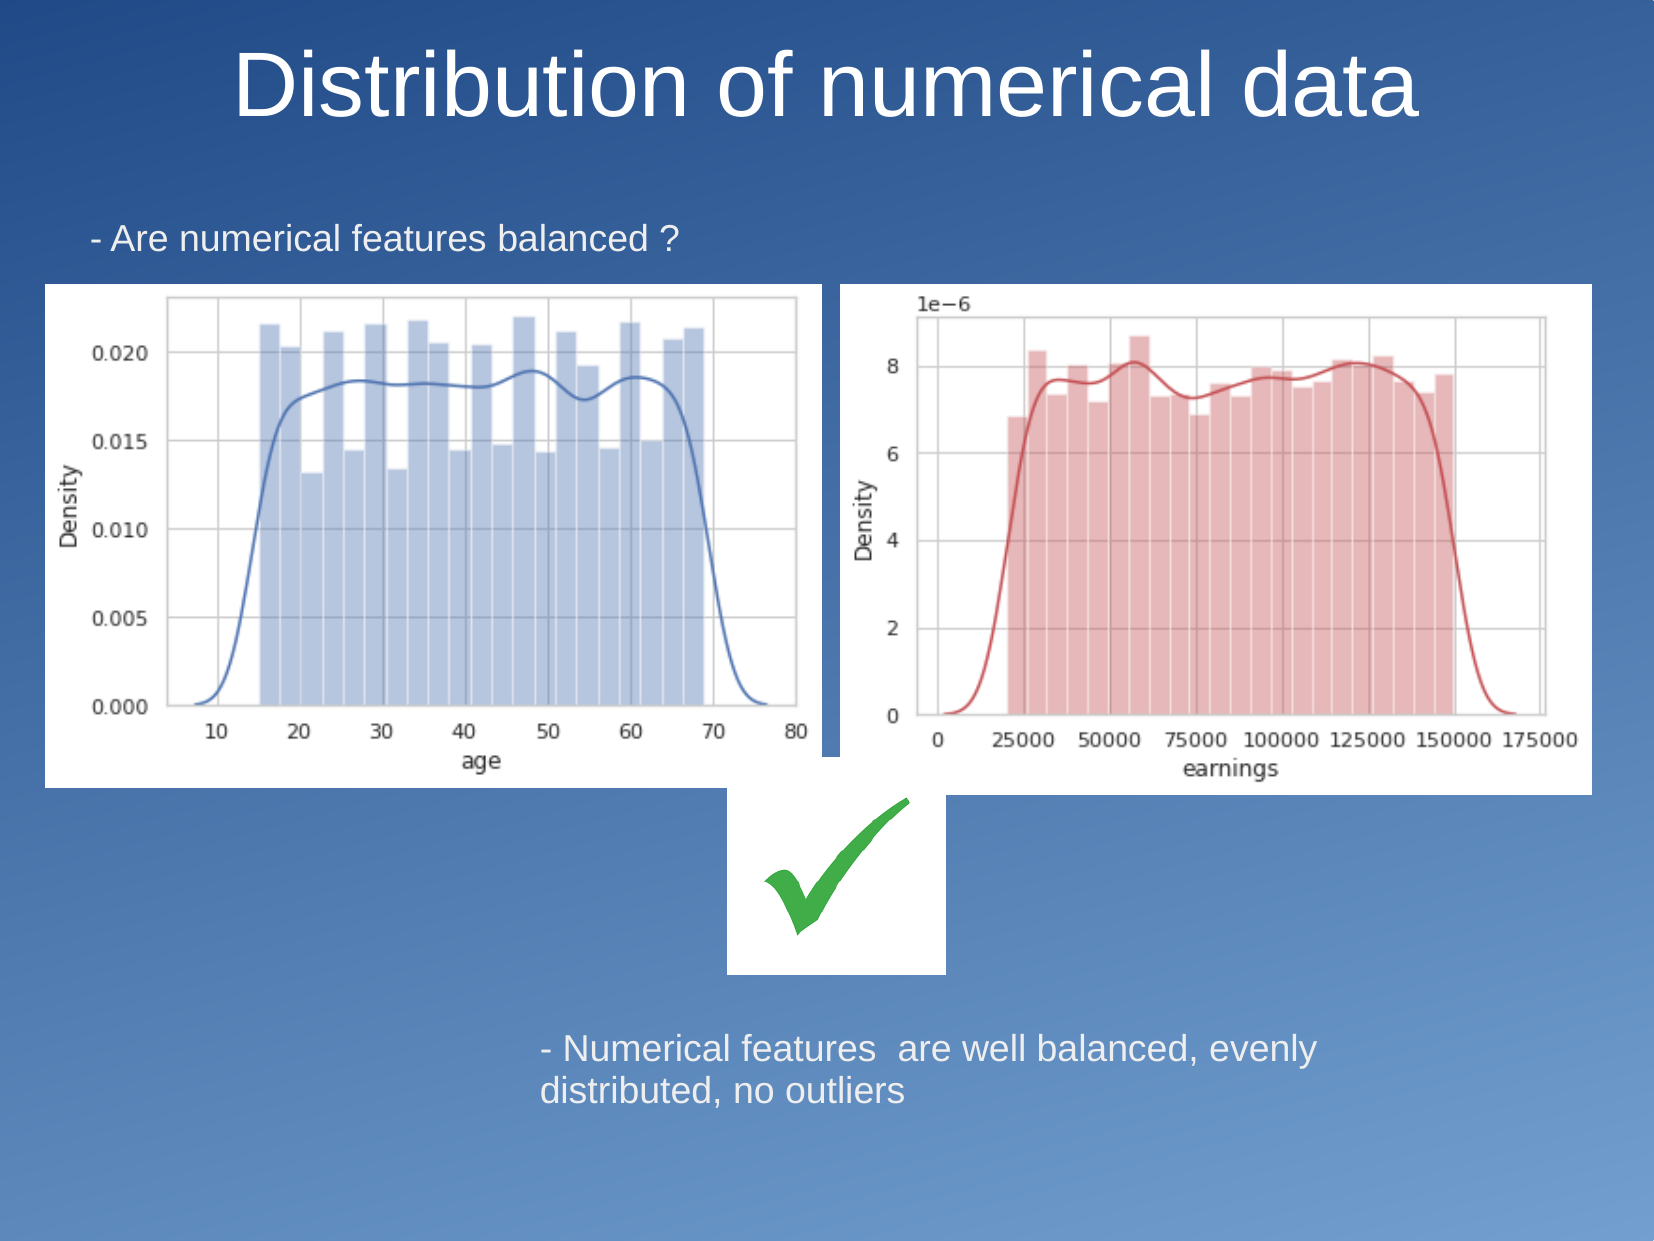

# Distribution of numerical data
- Are numerical features balanced ?
- Numerical features are well balanced, evenly distributed, no outliers